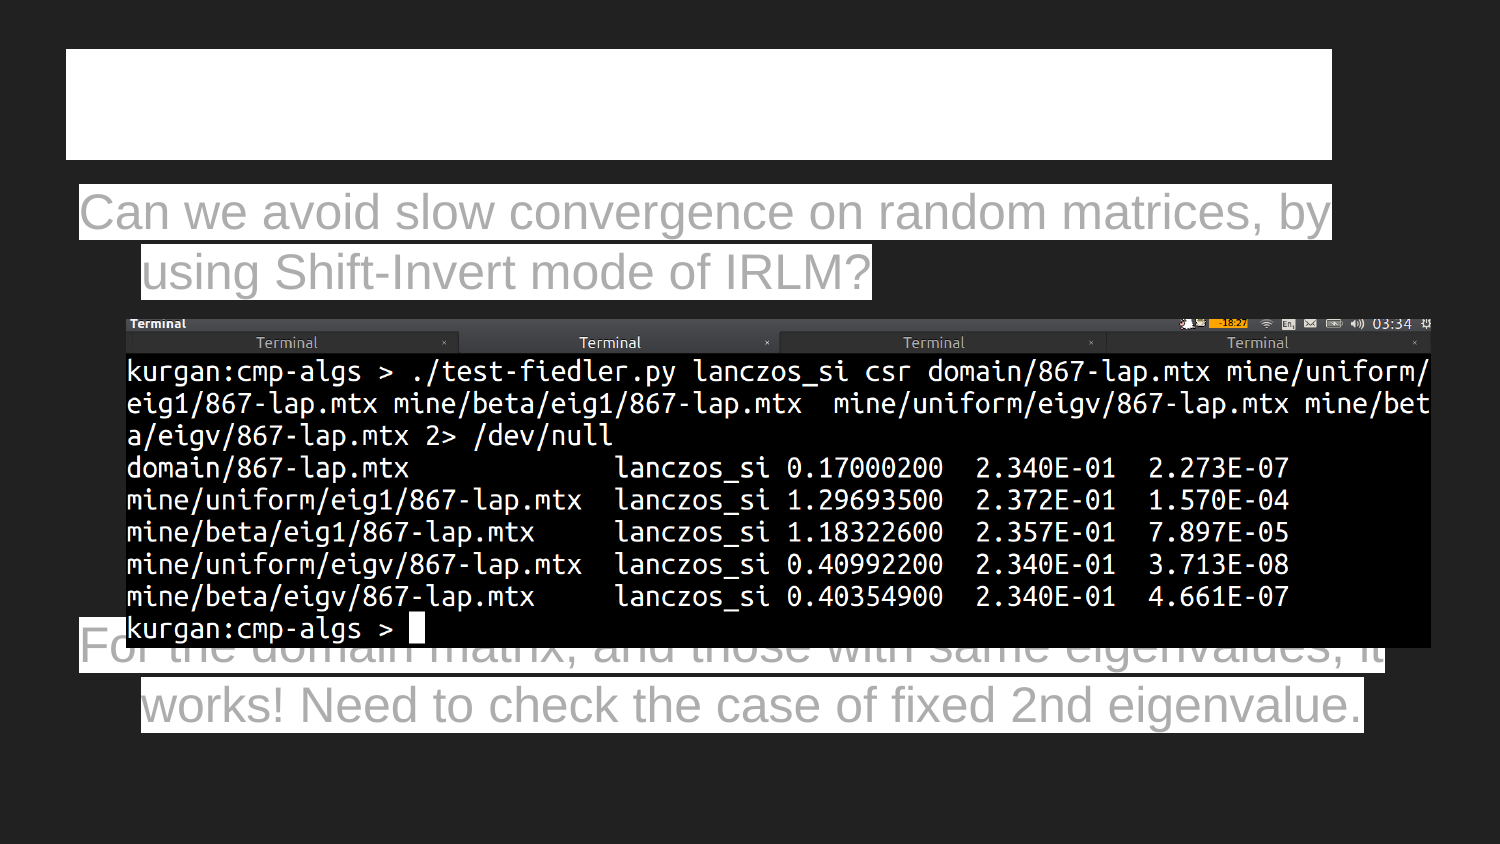

# Idea4: does it work? partially
Can we avoid slow convergence on random matrices, by using Shift-Invert mode of IRLM?
For the domain matrix, and those with same eigenvalues, it works! Need to check the case of fixed 2nd eigenvalue.